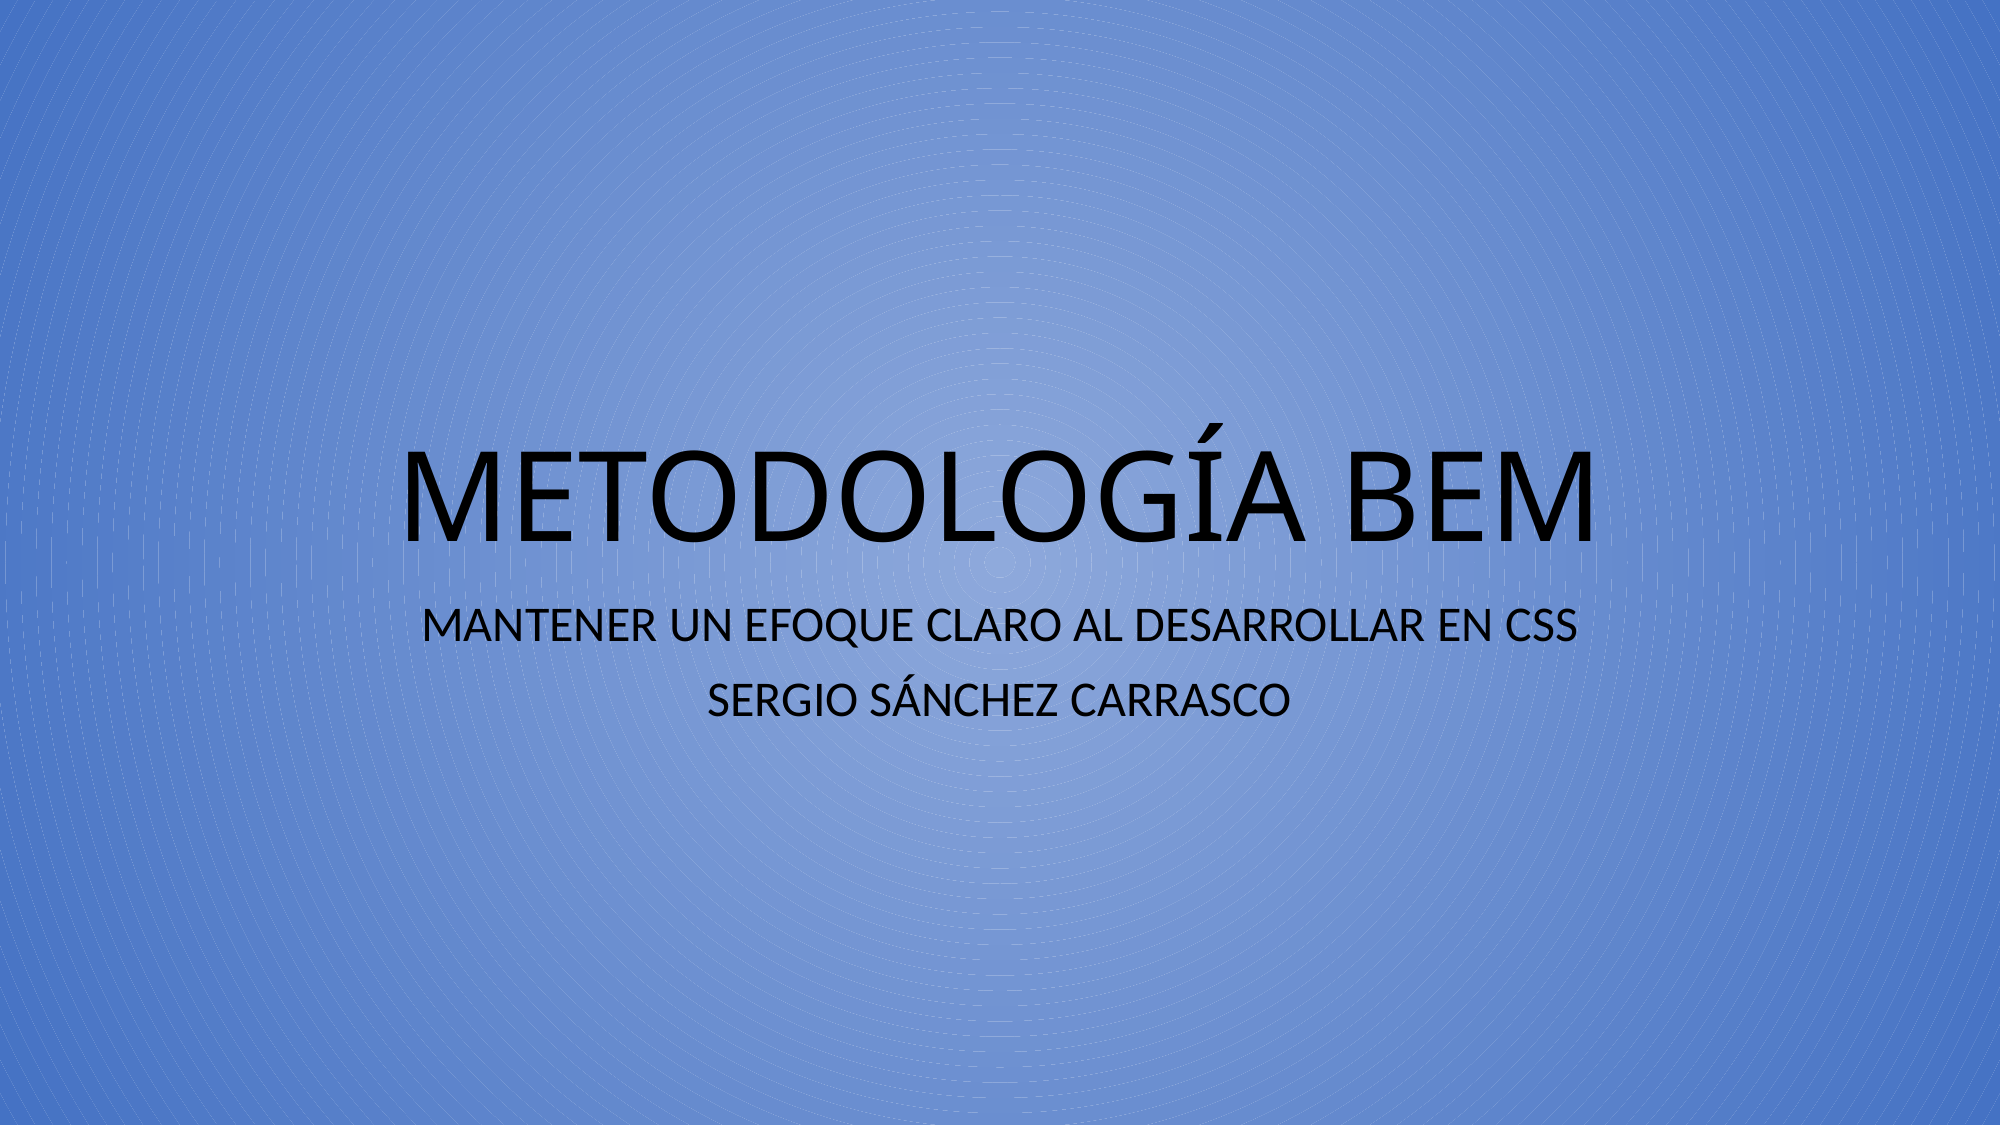

# METODOLOGÍA BEM
MANTENER UN EFOQUE CLARO AL DESARROLLAR EN CSS
SERGIO SÁNCHEZ CARRASCO